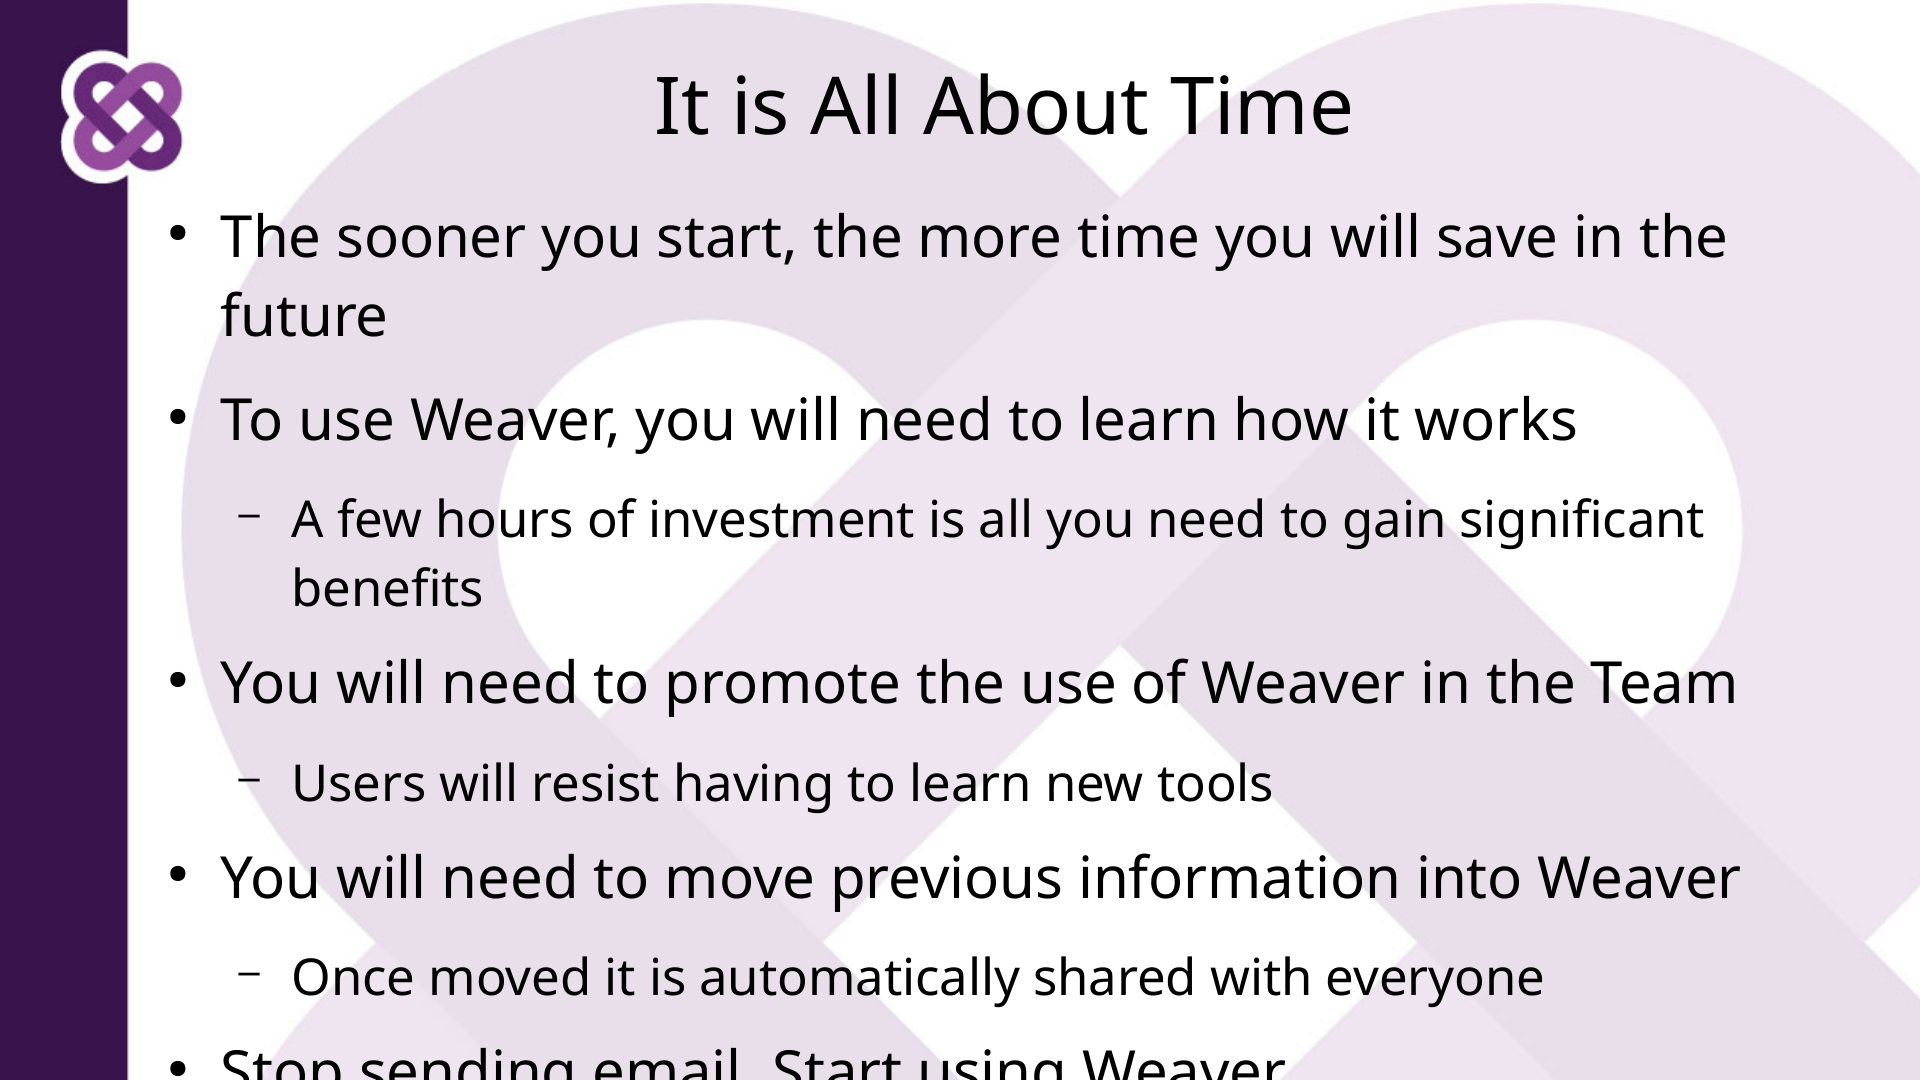

# It is All About Time
The sooner you start, the more time you will save in the future
To use Weaver, you will need to learn how it works
A few hours of investment is all you need to gain significant benefits
You will need to promote the use of Weaver in the Team
Users will resist having to learn new tools
You will need to move previous information into Weaver
Once moved it is automatically shared with everyone
Stop sending email, Start using Weaver